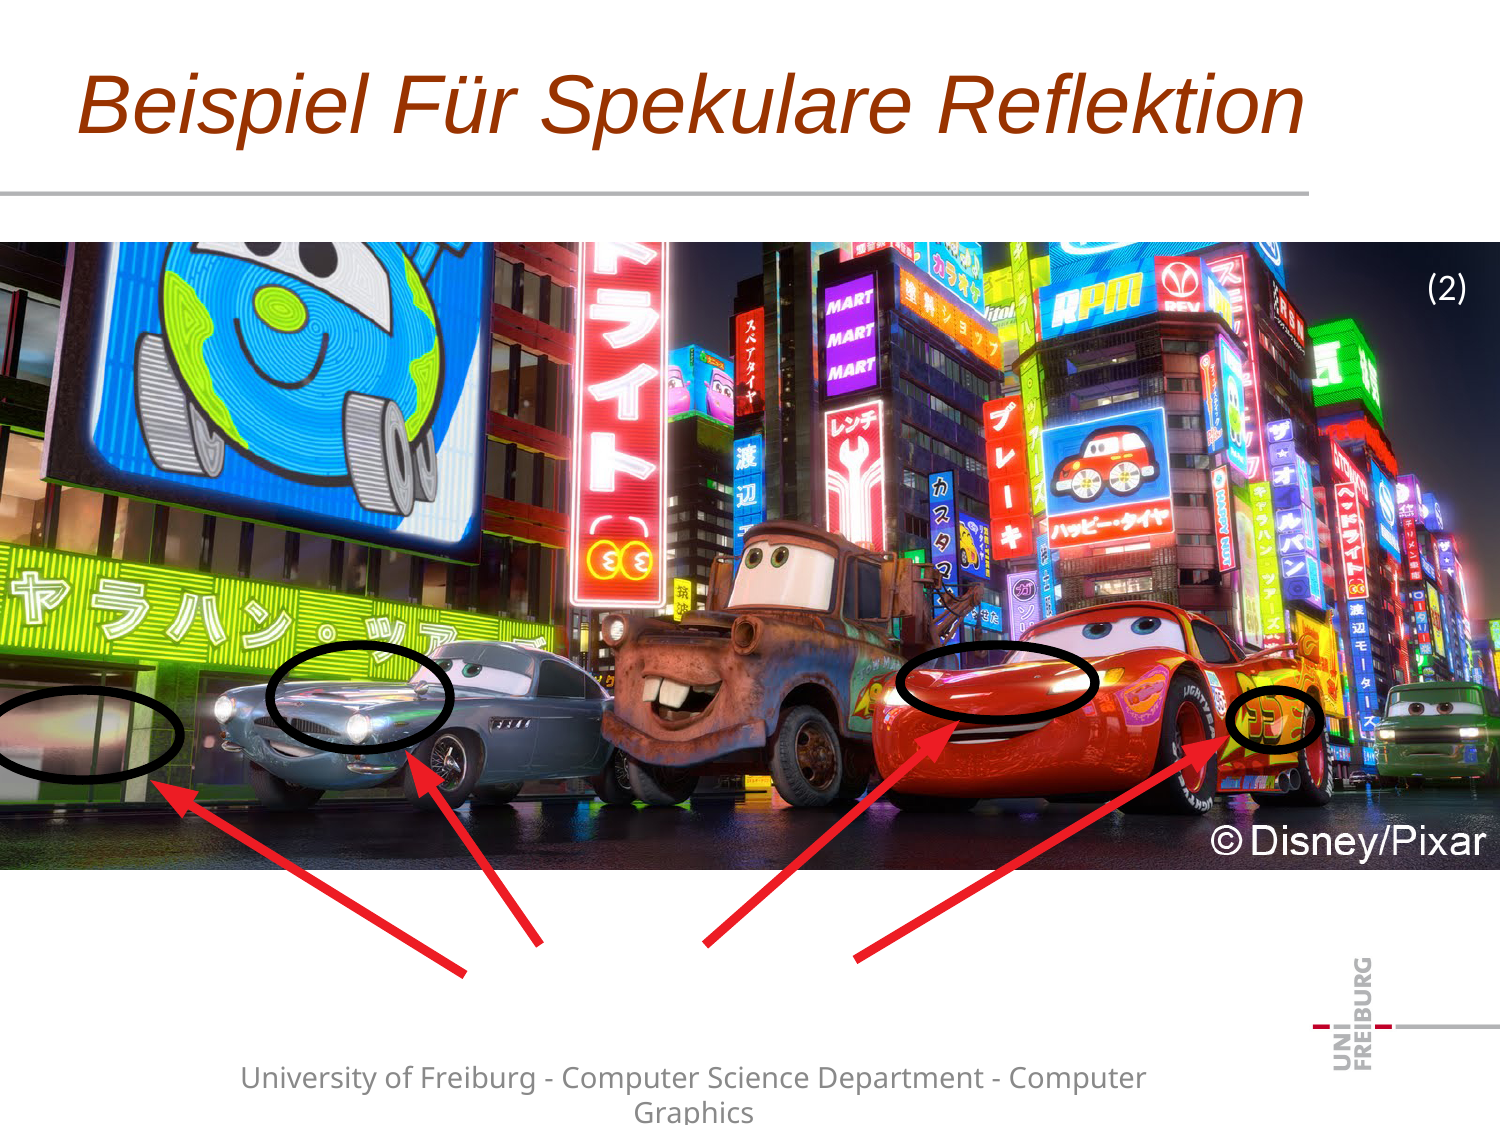

# Beispiel Für Spekulare Reflektion
(2)
14